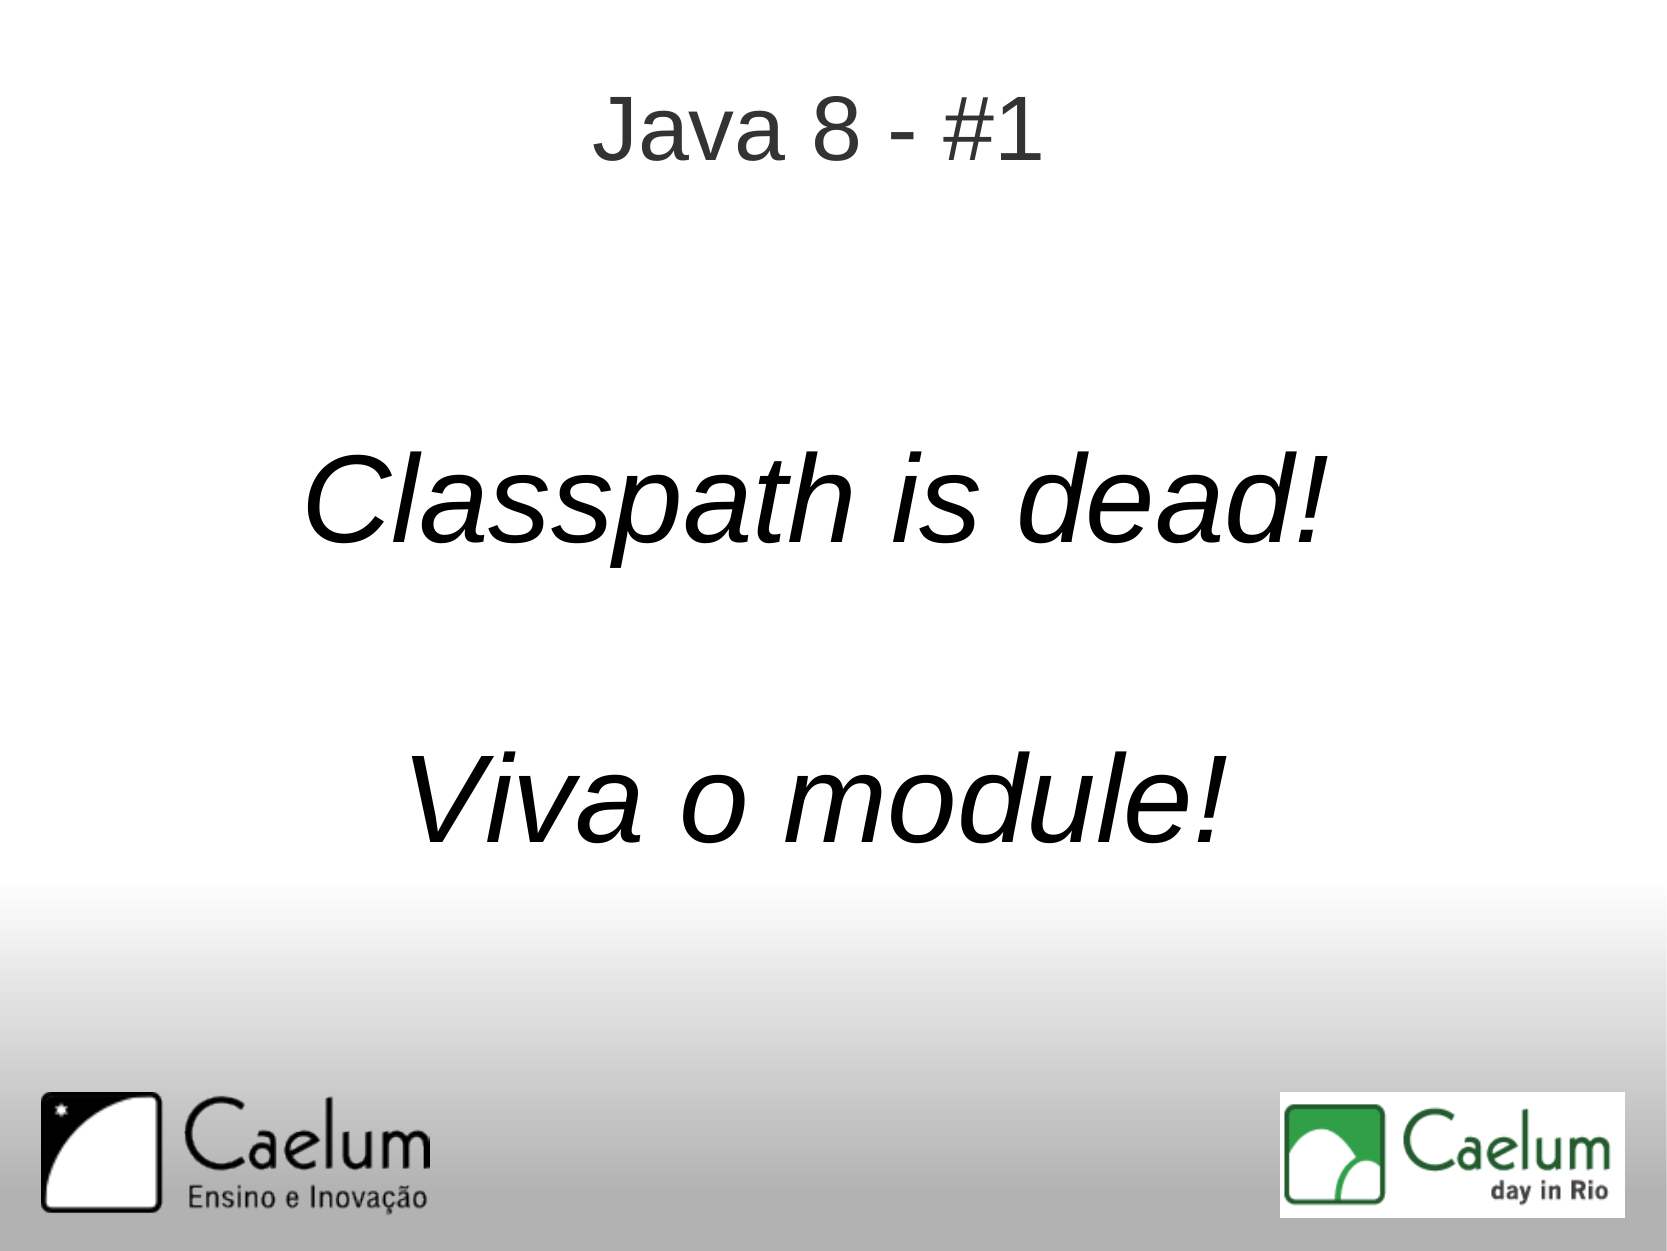

# Java 8 - #1
Classpath is dead!
Viva o module!